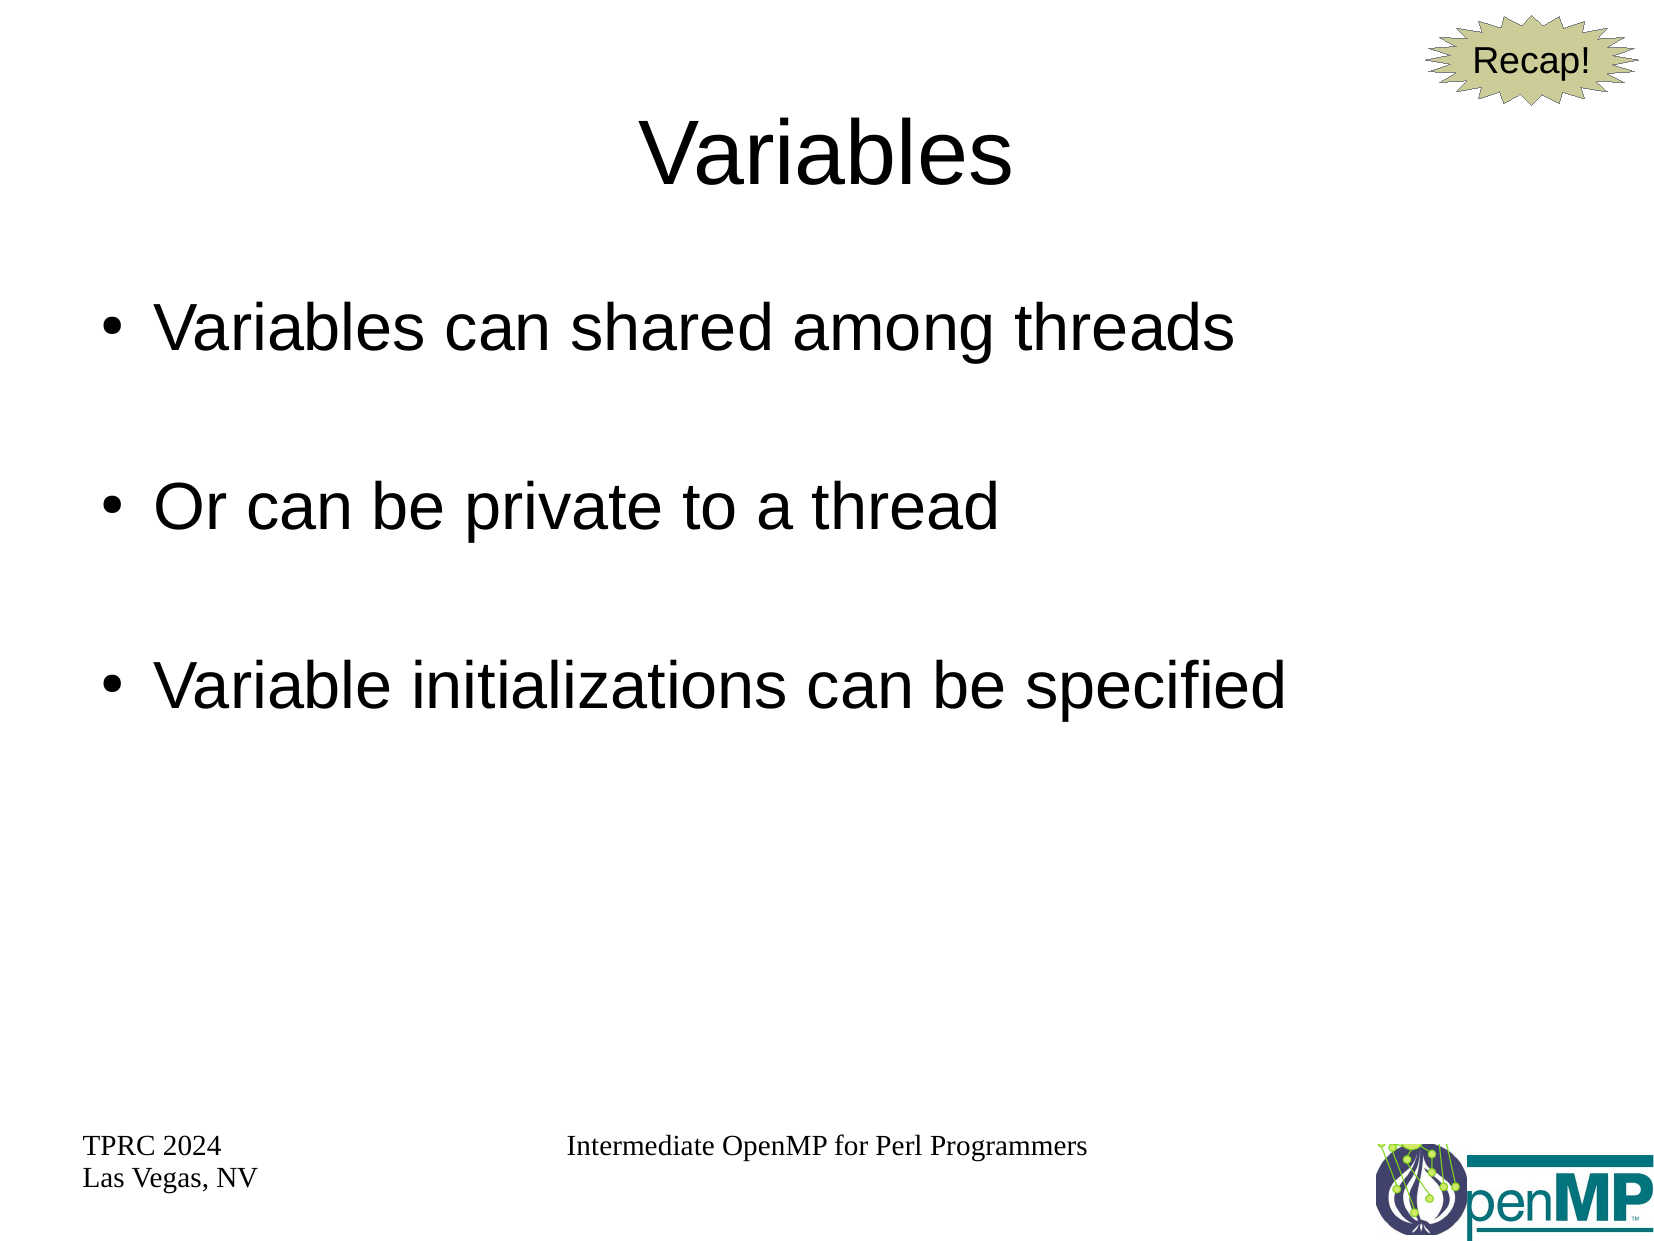

Recap!
# Variables
Variables can shared among threads
Or can be private to a thread
Variable initializations can be specified